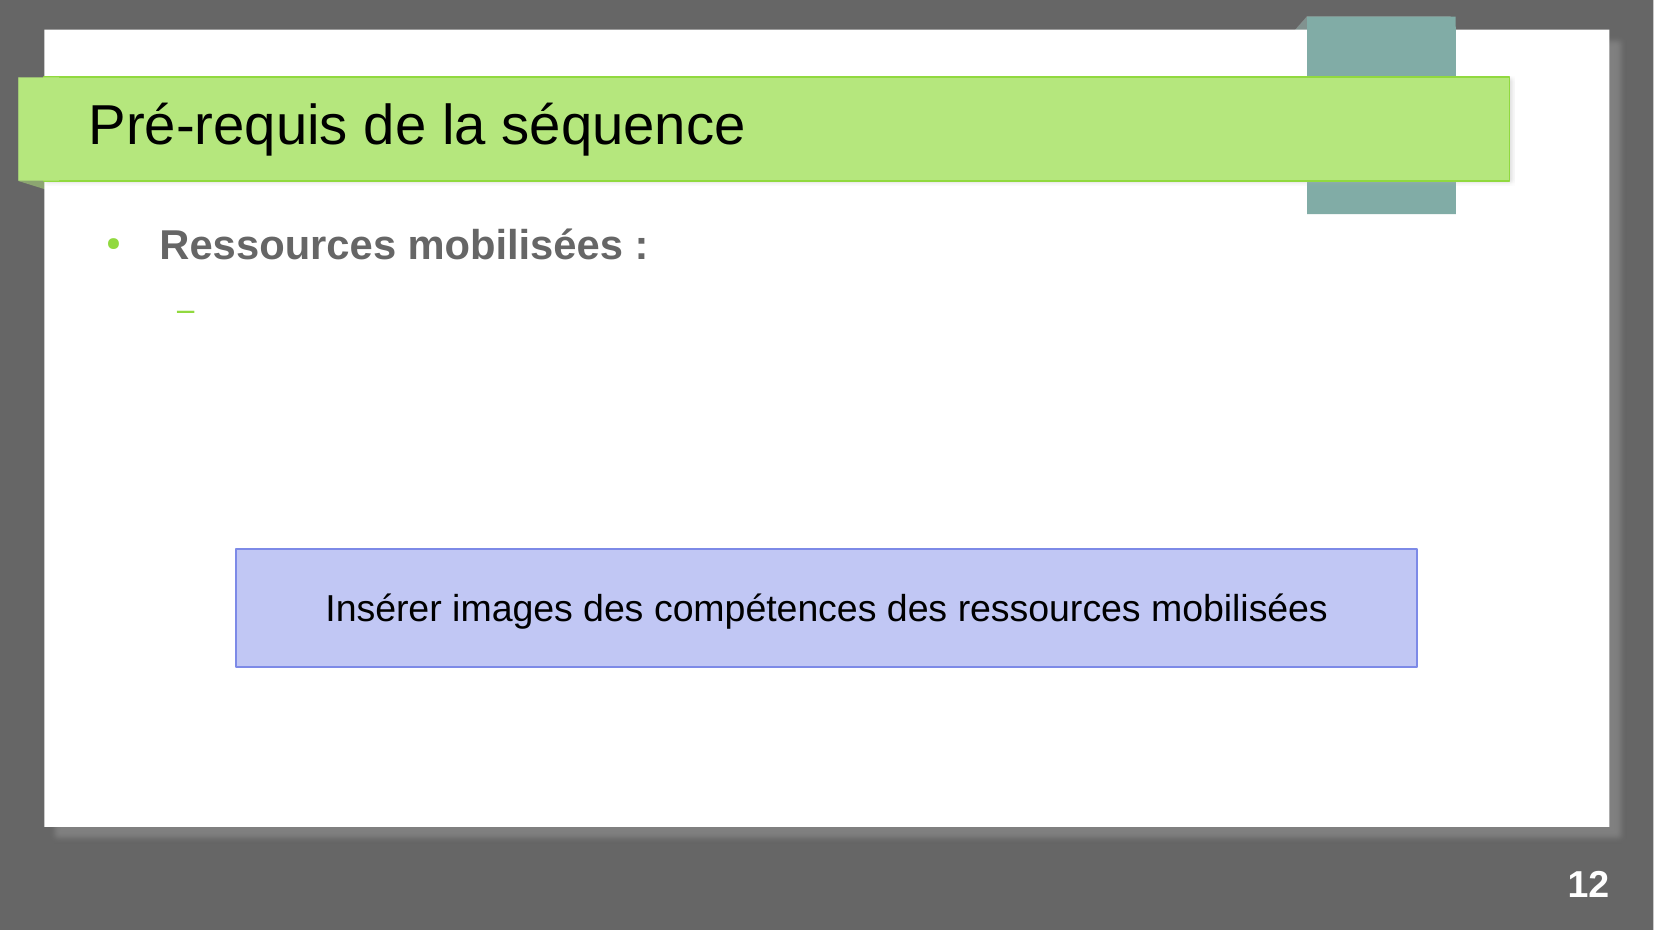

# Pré-requis de la séquence
Ressources mobilisées :
Insérer images des compétences des ressources mobilisées